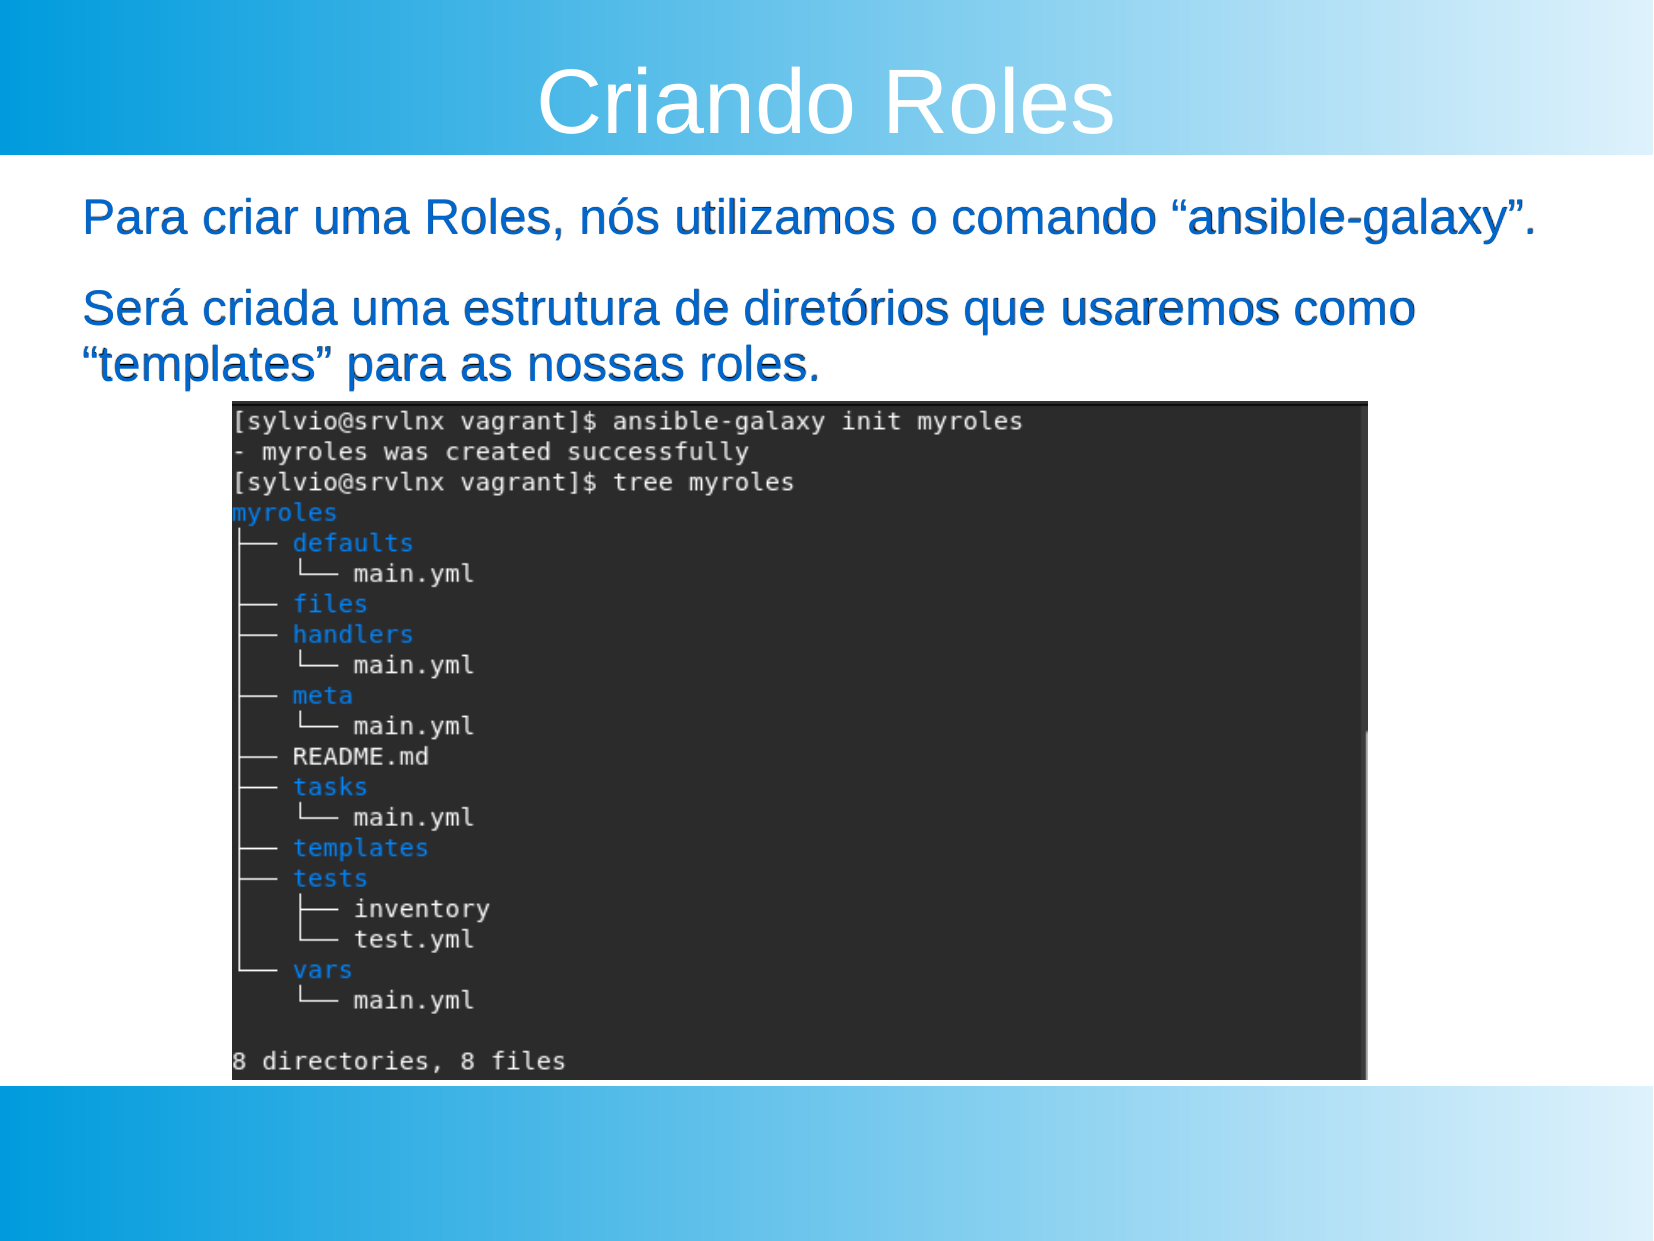

# Criando Roles
Para criar uma Roles, nós utilizamos o comando “ansible-galaxy”.
Será criada uma estrutura de diretórios que usaremos como “templates” para as nossas roles.